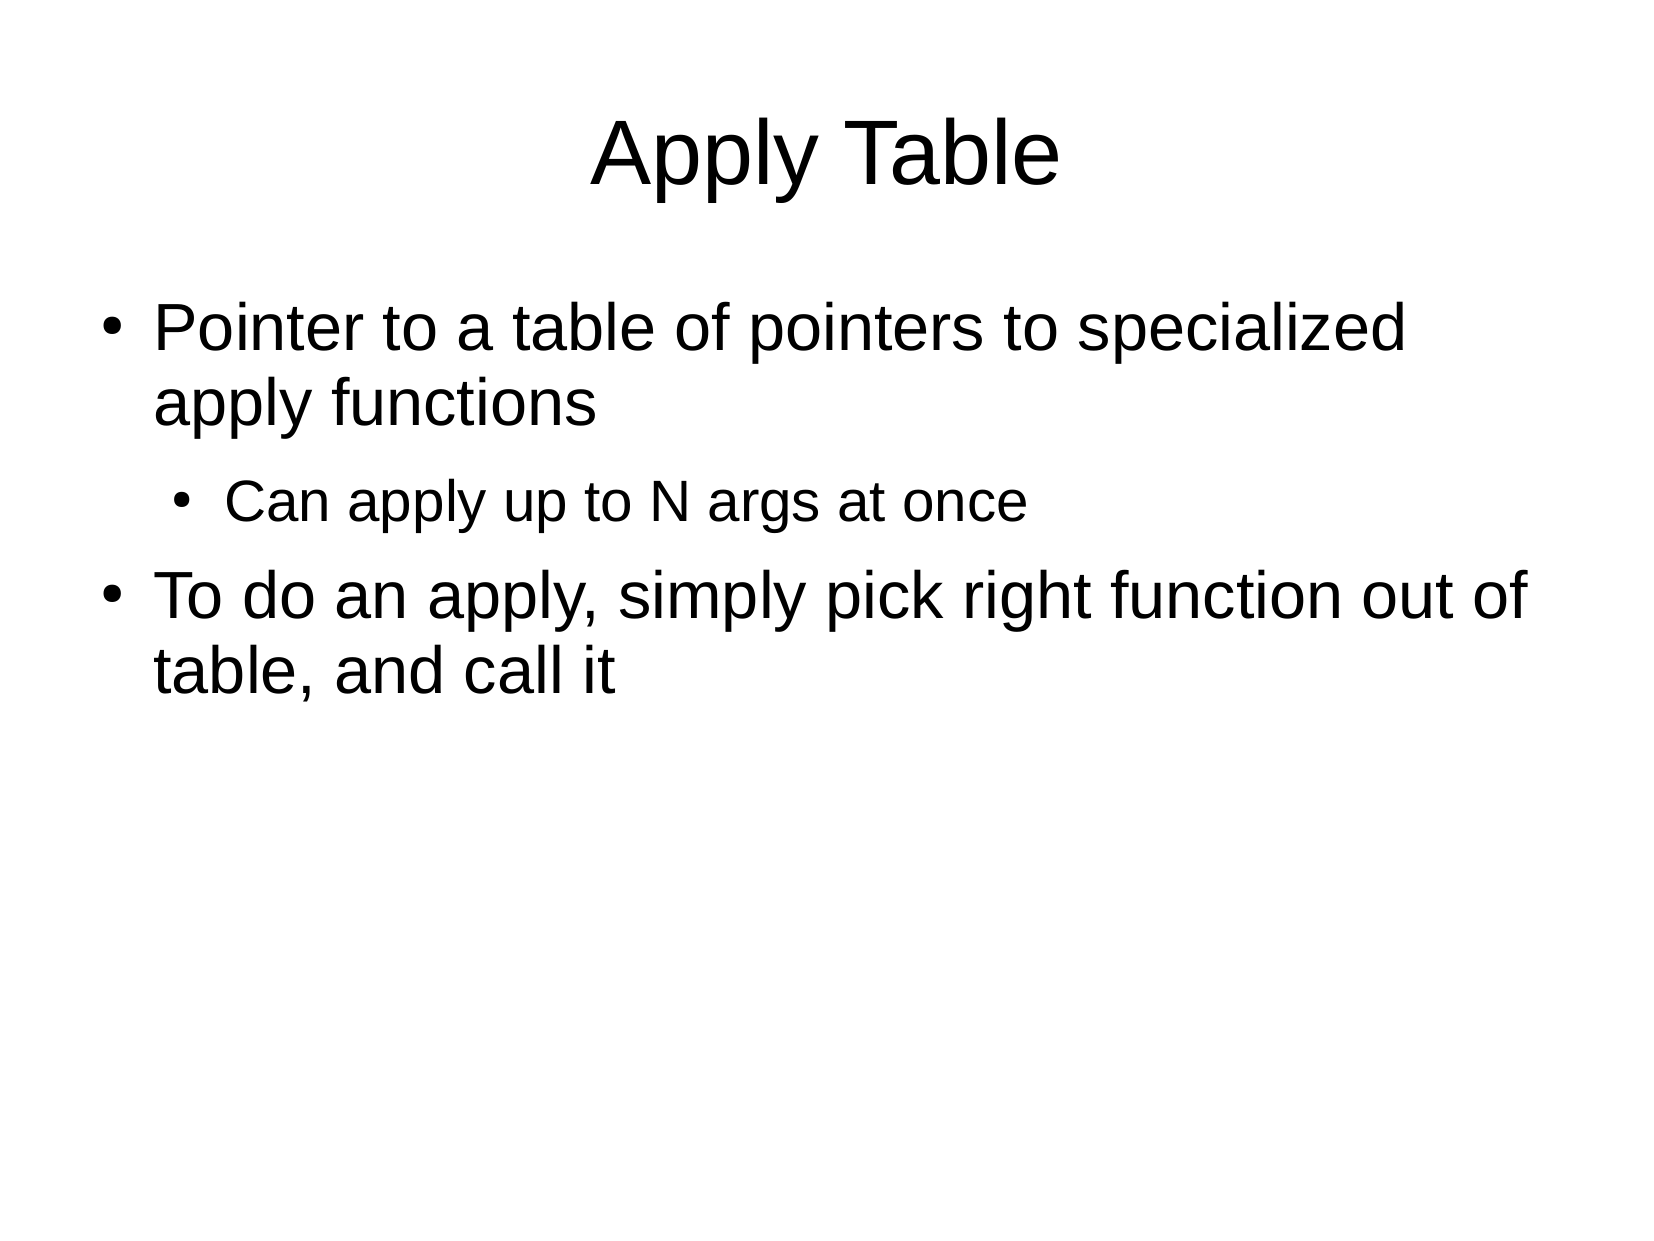

# Apply Table
Pointer to a table of pointers to specialized apply functions
Can apply up to N args at once
To do an apply, simply pick right function out of table, and call it